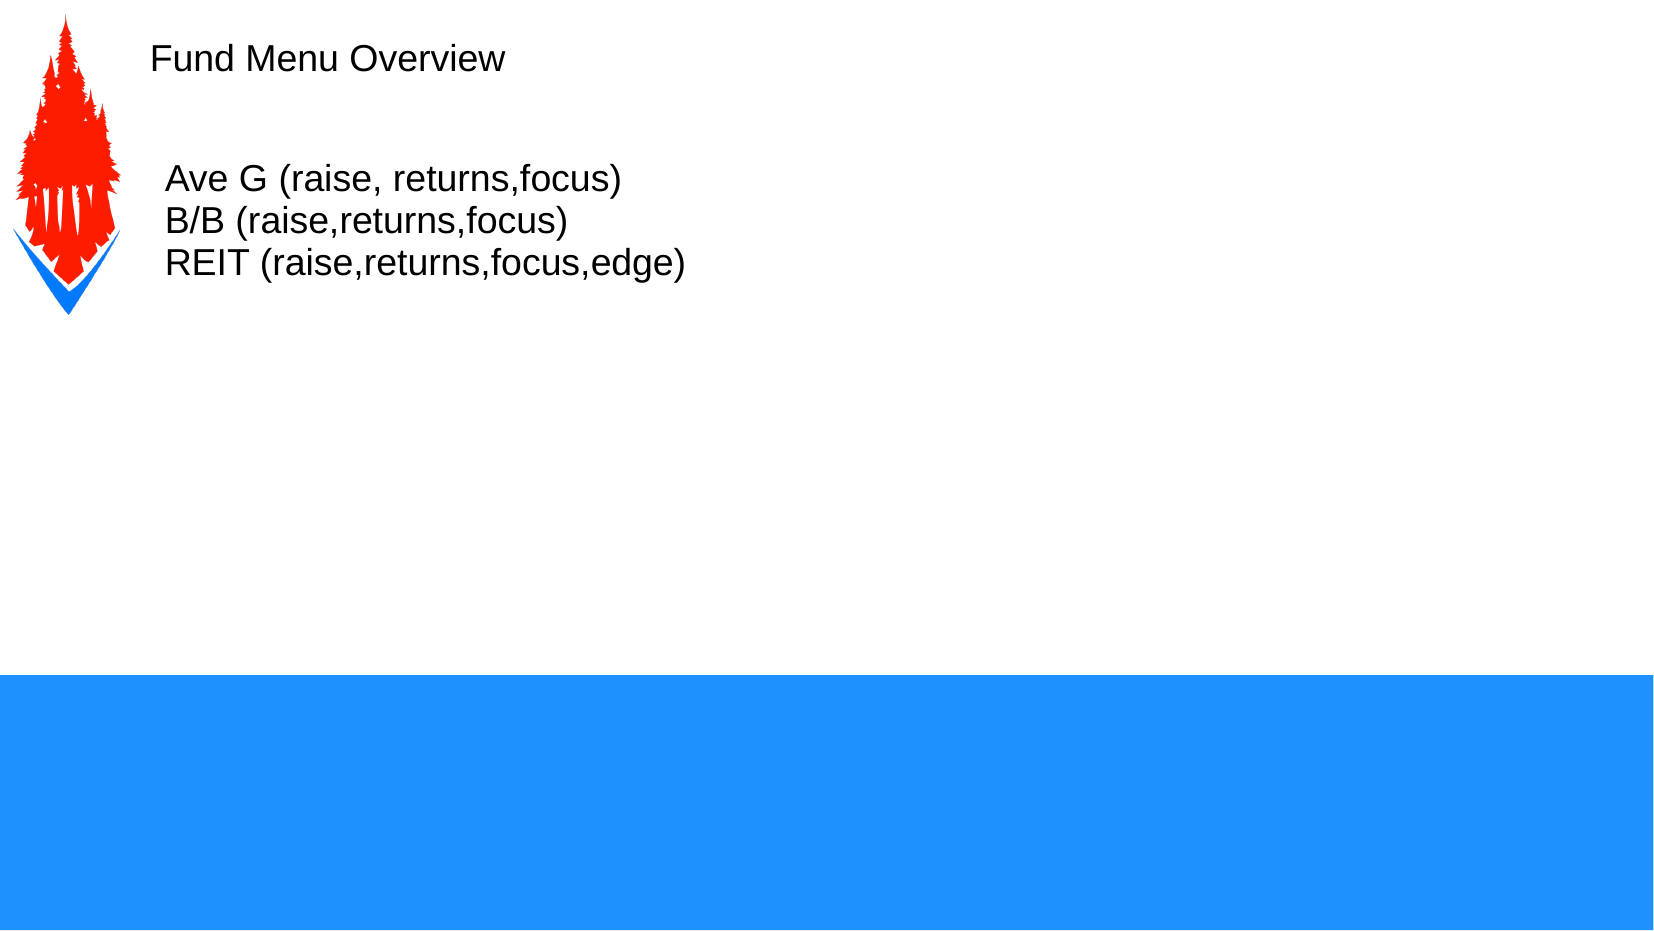

Fund Menu Overview
Ave G (raise, returns,focus)
B/B (raise,returns,focus)
REIT (raise,returns,focus,edge)